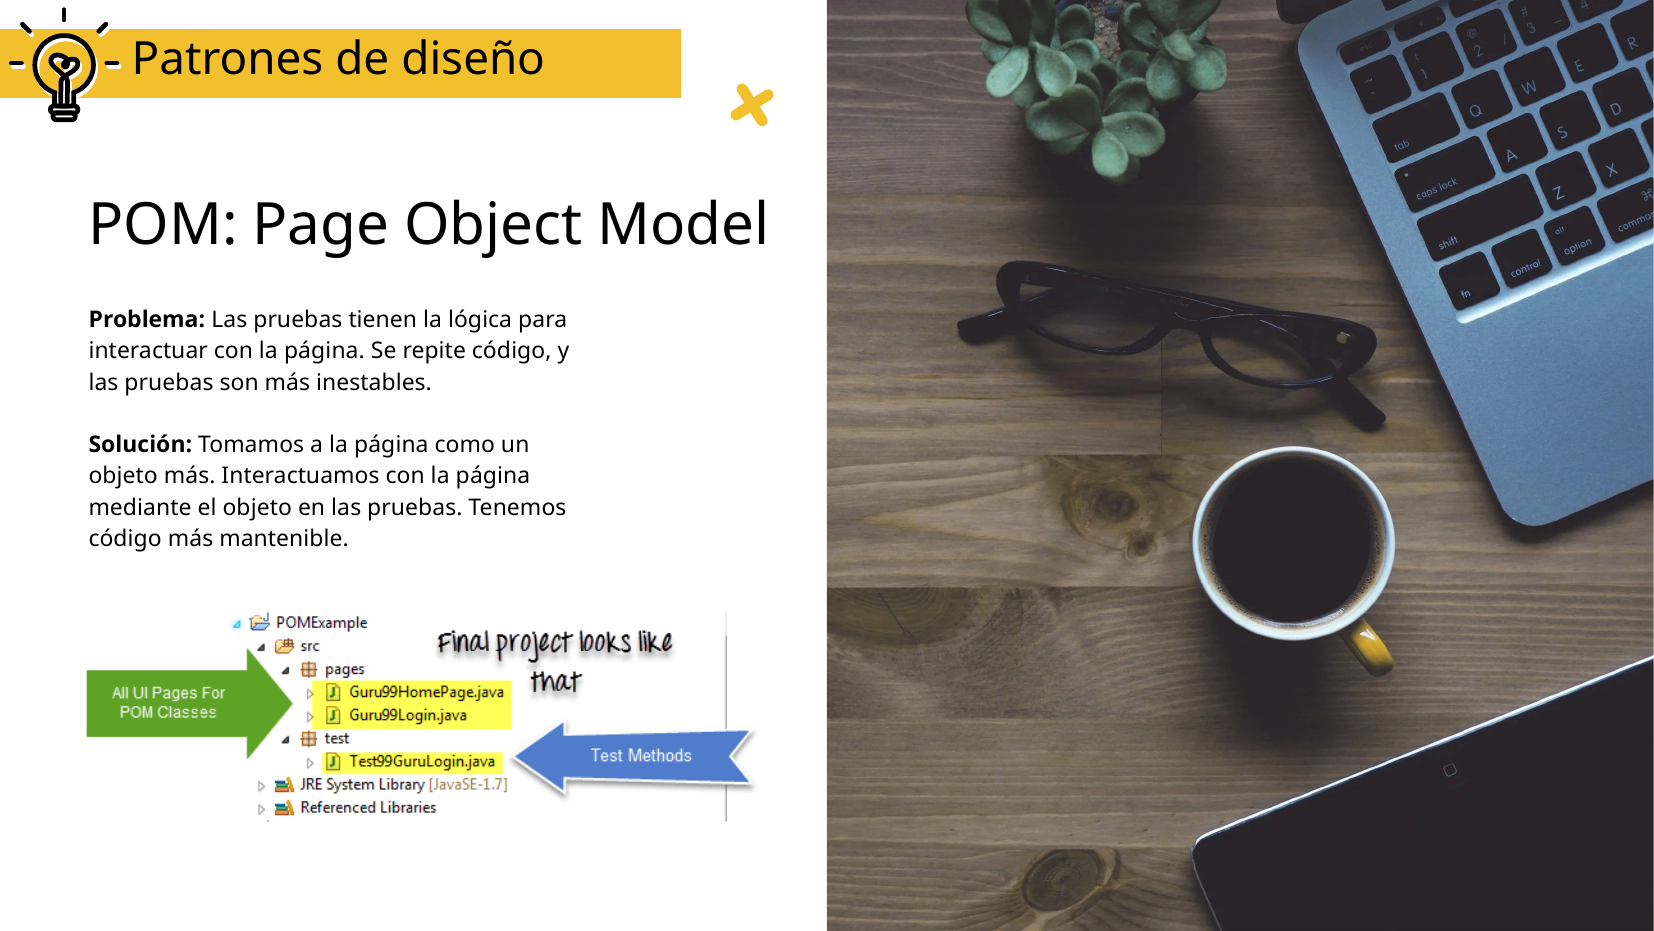

Patrones de diseño
# POM: Page Object Model
Problema: Las pruebas tienen la lógica para interactuar con la página. Se repite código, y las pruebas son más inestables.
Solución: Tomamos a la página como un objeto más. Interactuamos con la página mediante el objeto en las pruebas. Tenemos código más mantenible.